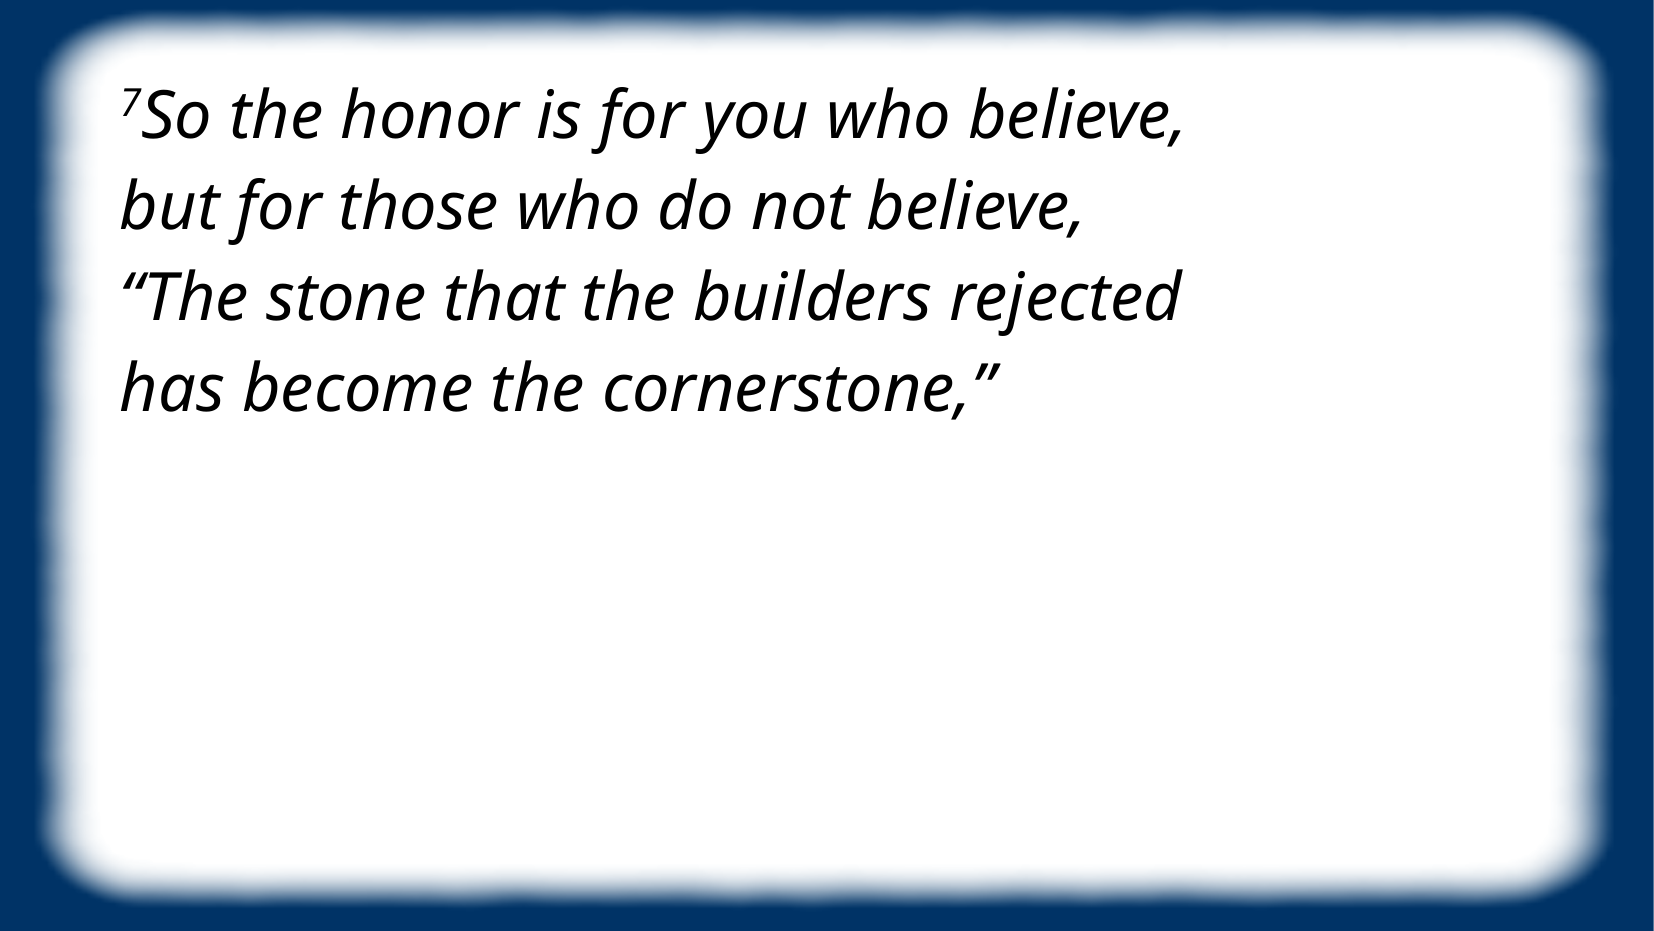

7So the honor is for you who believe,
but for those who do not believe,
“The stone that the builders rejected
has become the cornerstone,”